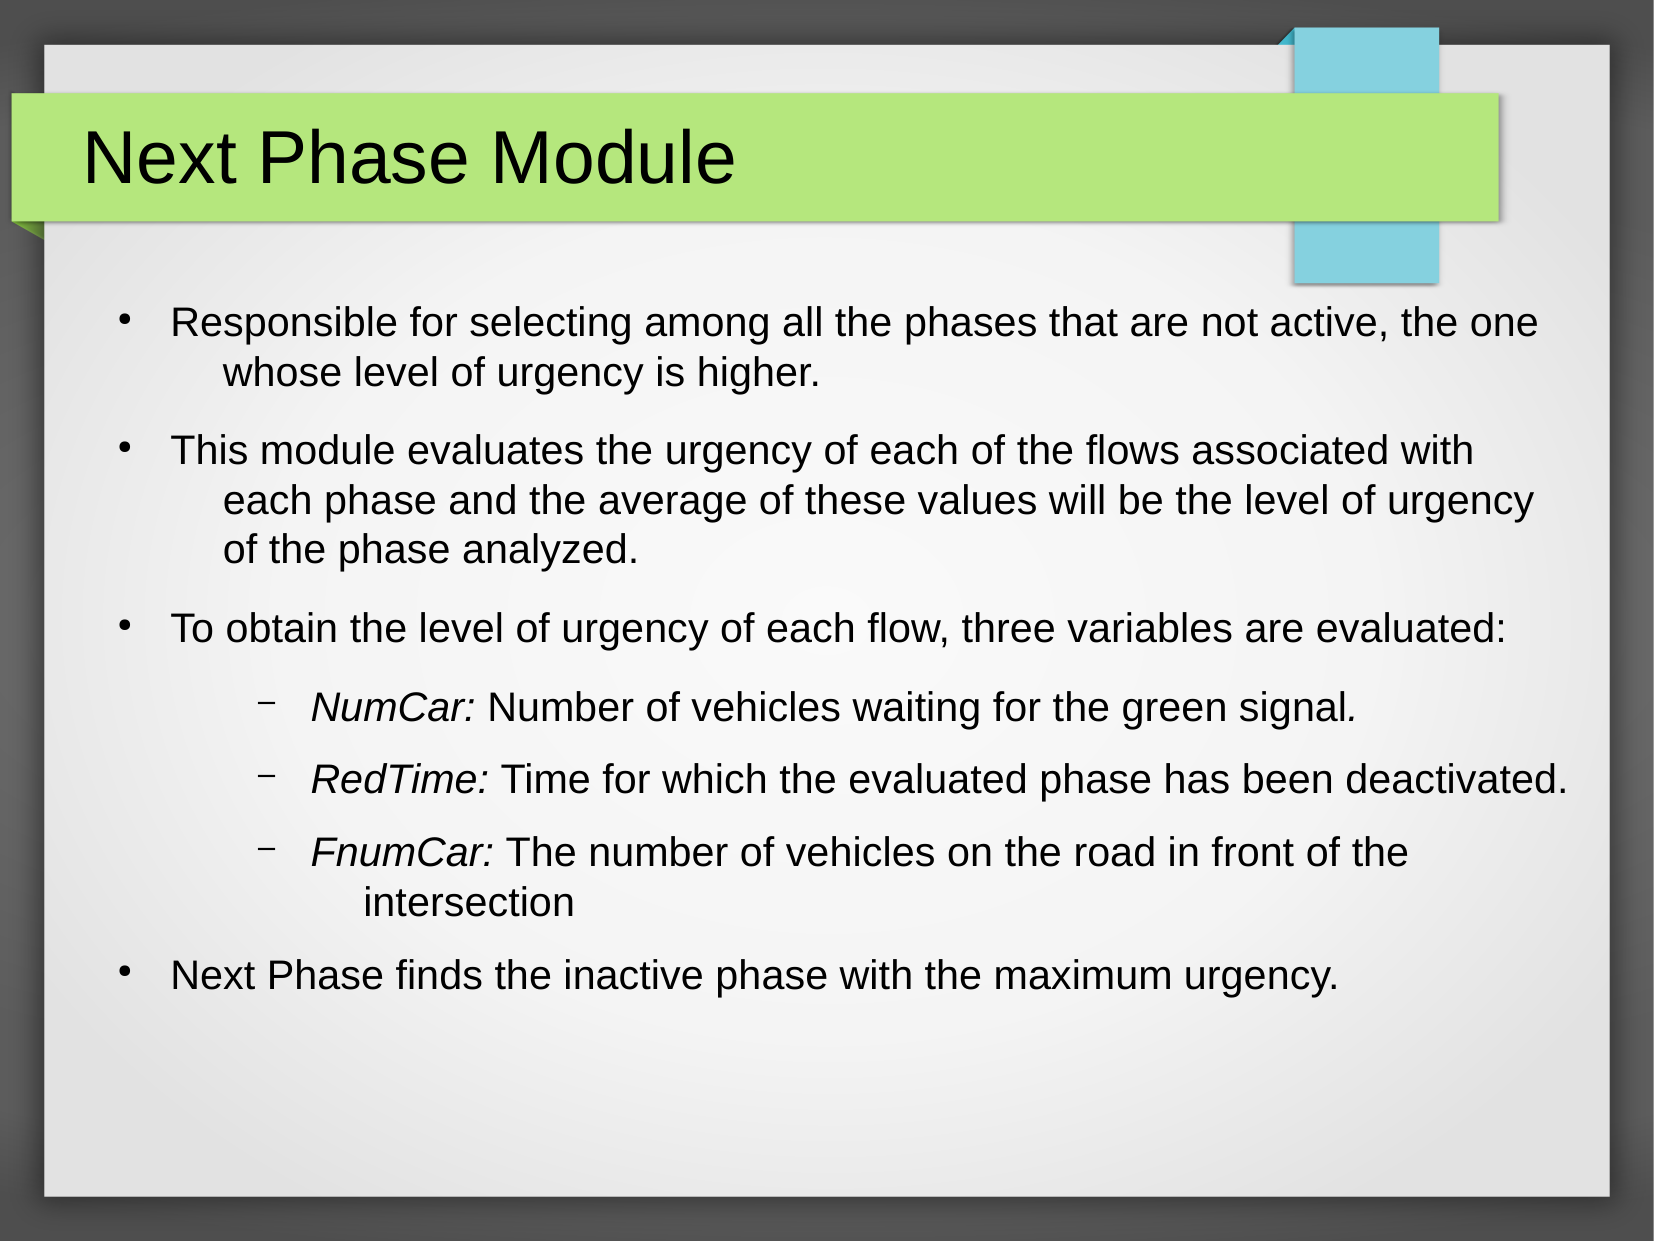

# Next Phase Module
Responsible for selecting among all the phases that are not active, the one whose level of urgency is higher.
This module evaluates the urgency of each of the flows associated with each phase and the average of these values will be the level of urgency of the phase analyzed.
To obtain the level of urgency of each flow, three variables are evaluated:
NumCar: Number of vehicles waiting for the green signal.
RedTime: Time for which the evaluated phase has been deactivated.
FnumCar: The number of vehicles on the road in front of the intersection
Next Phase finds the inactive phase with the maximum urgency.